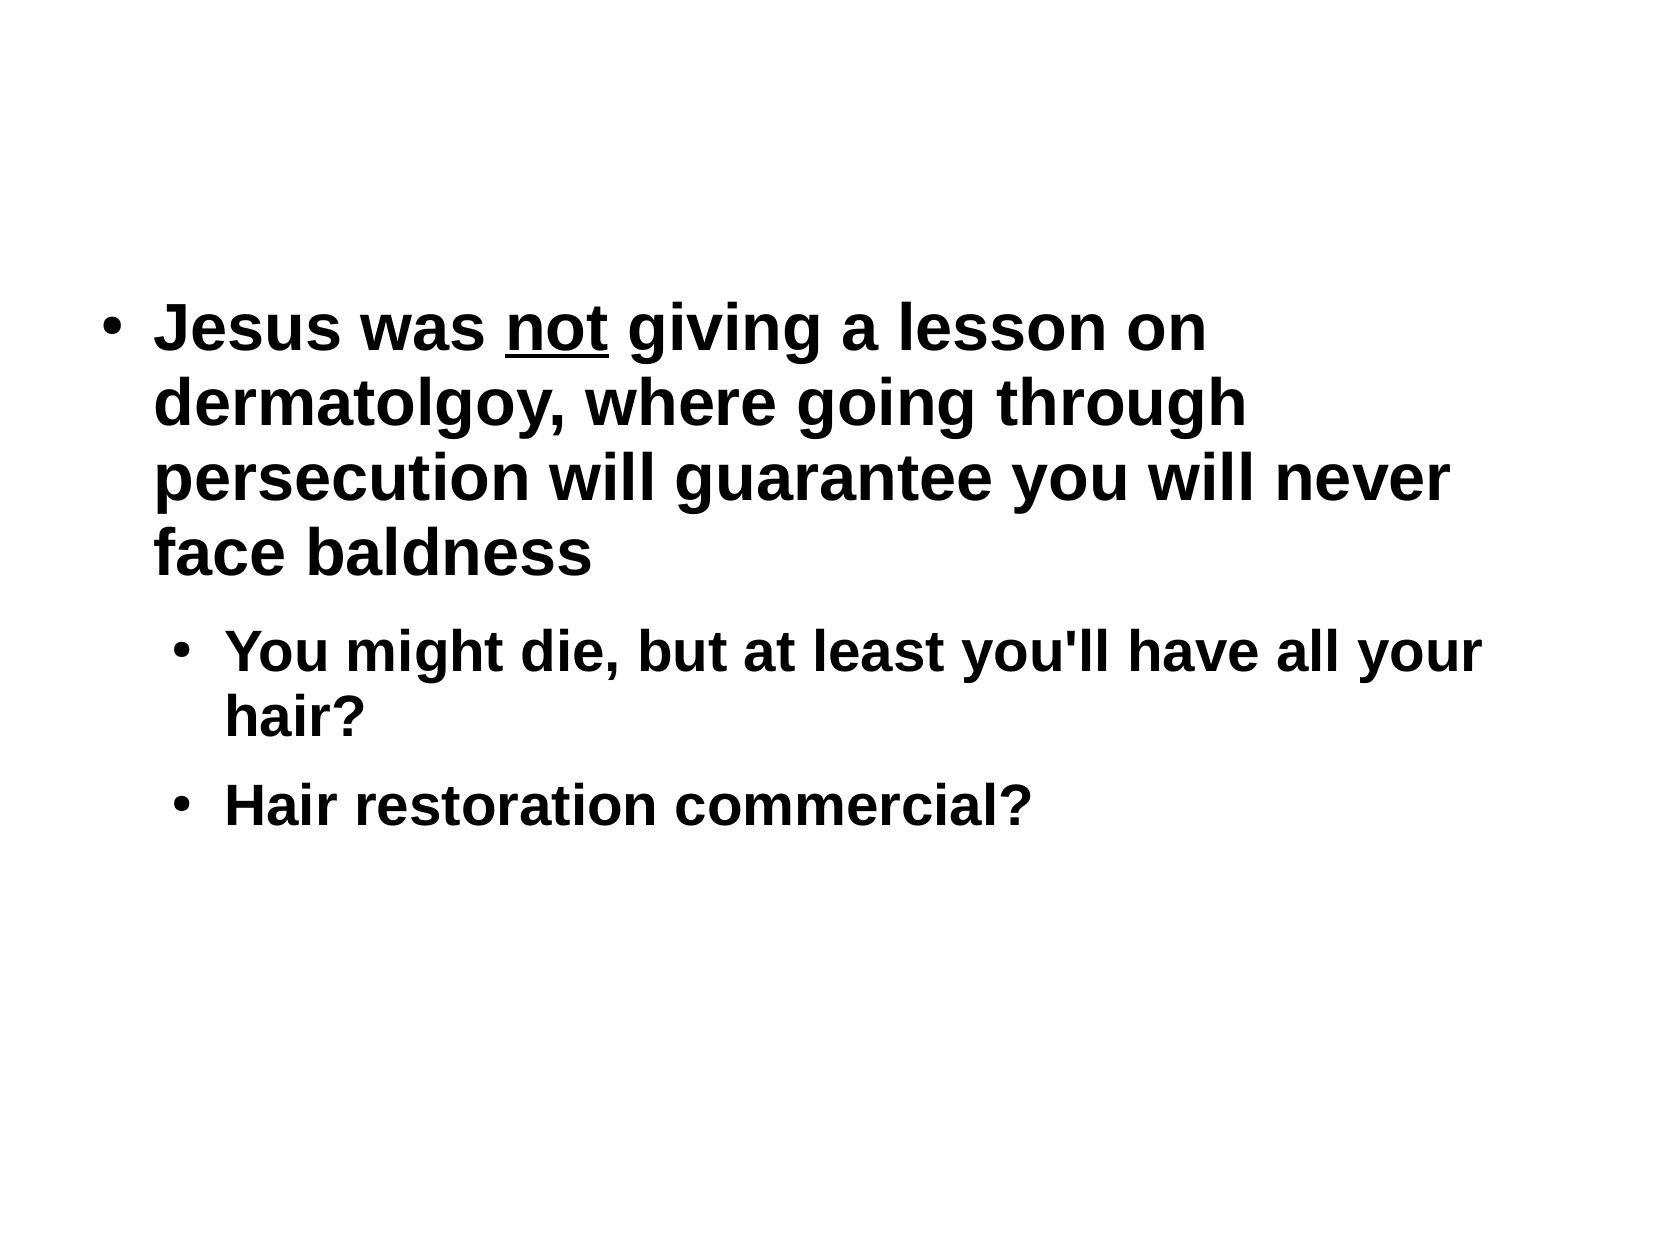

#
Jesus was not giving a lesson on dermatolgoy, where going through persecution will guarantee you will never face baldness
You might die, but at least you'll have all your hair?
Hair restoration commercial?